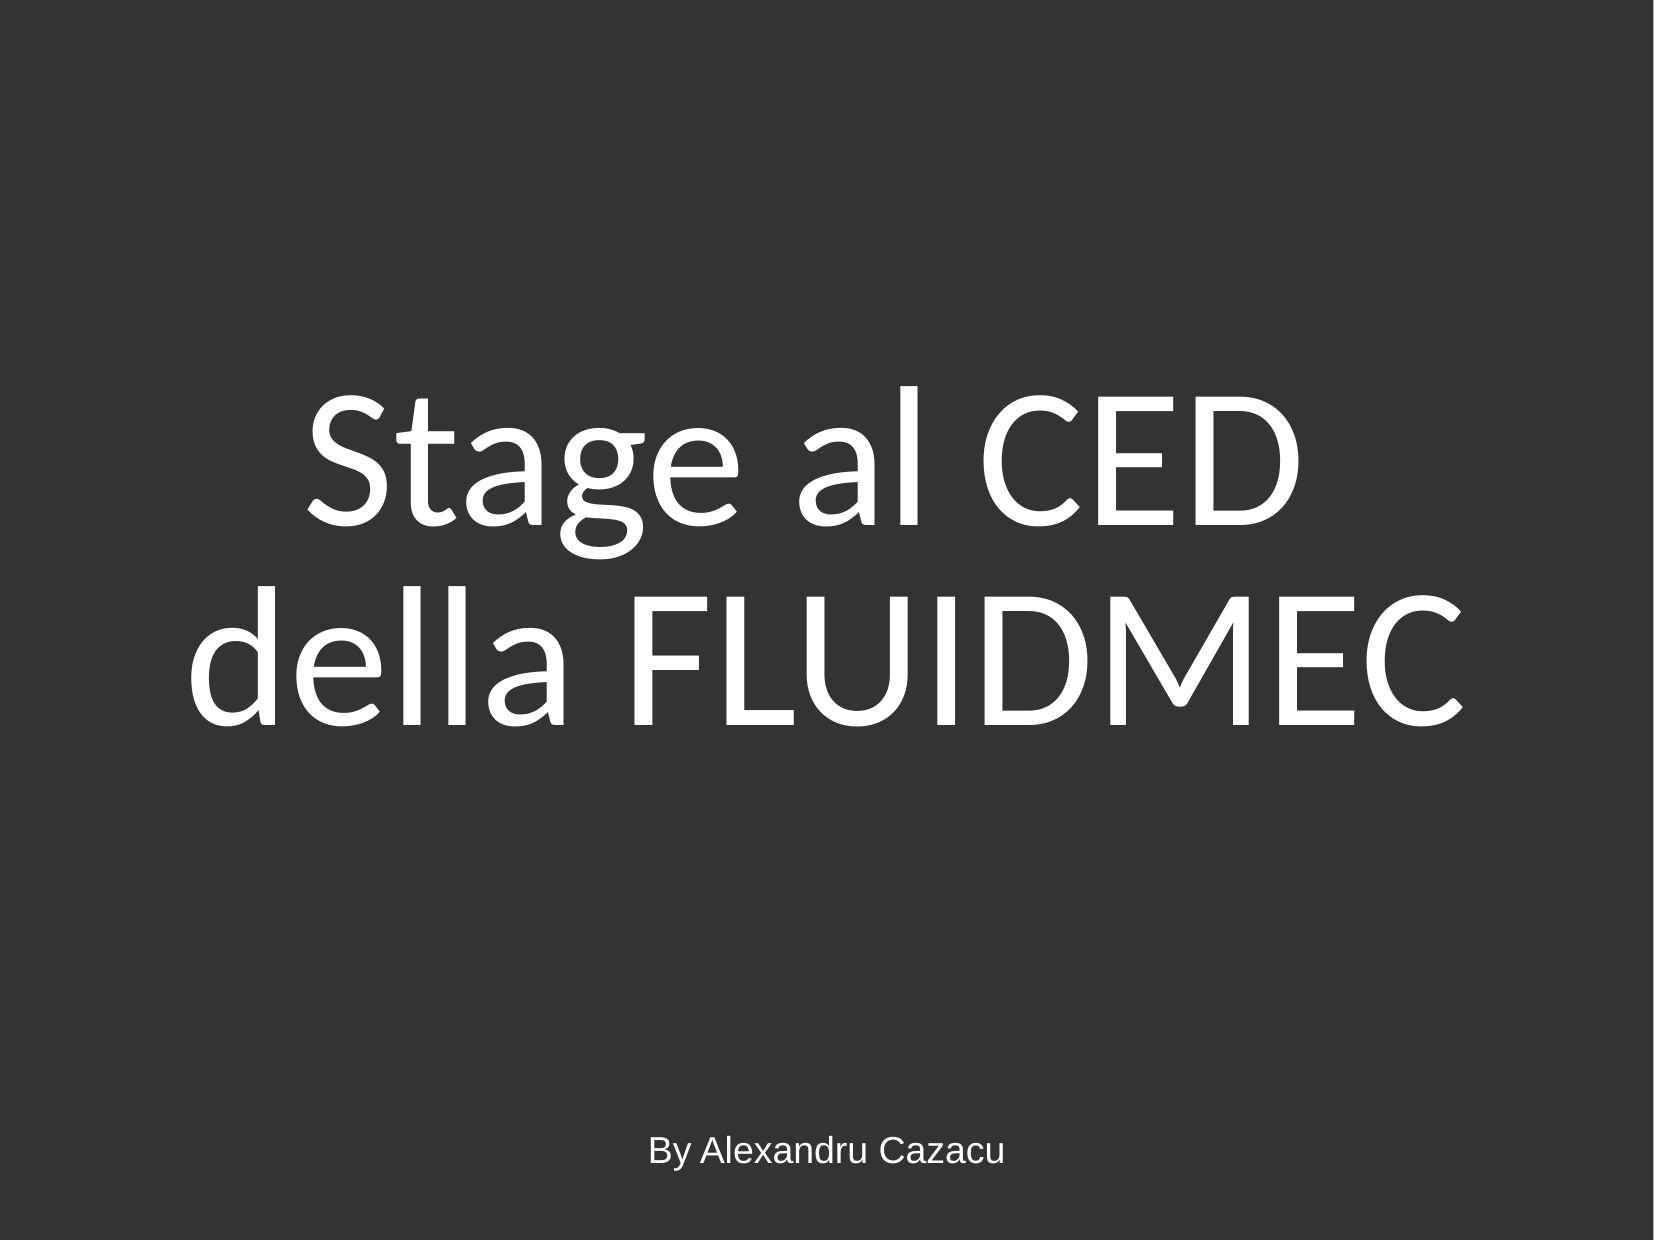

Stage al CED
della FLUIDMEC
By Alexandru Cazacu